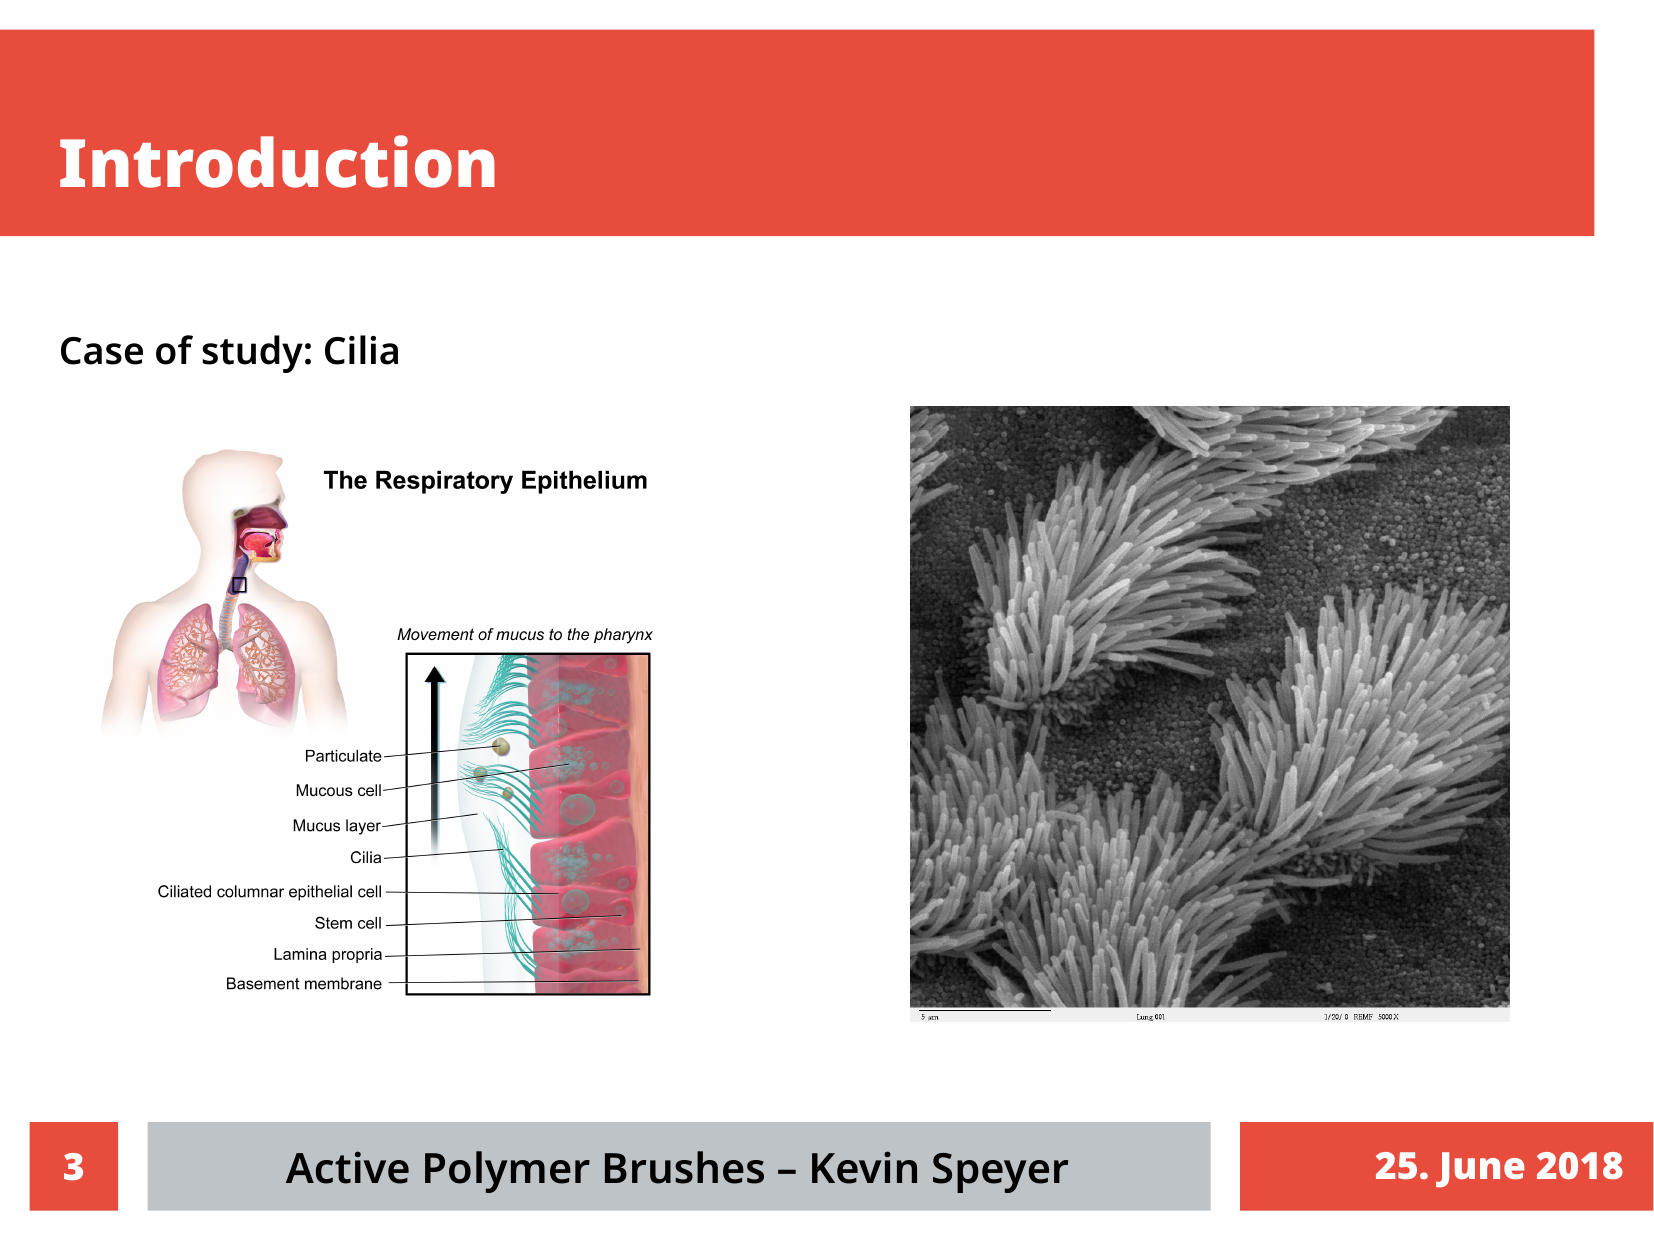

# Introduction
Case of study: Cilia
3
25. June 2018
Active Polymer Brushes – Kevin Speyer